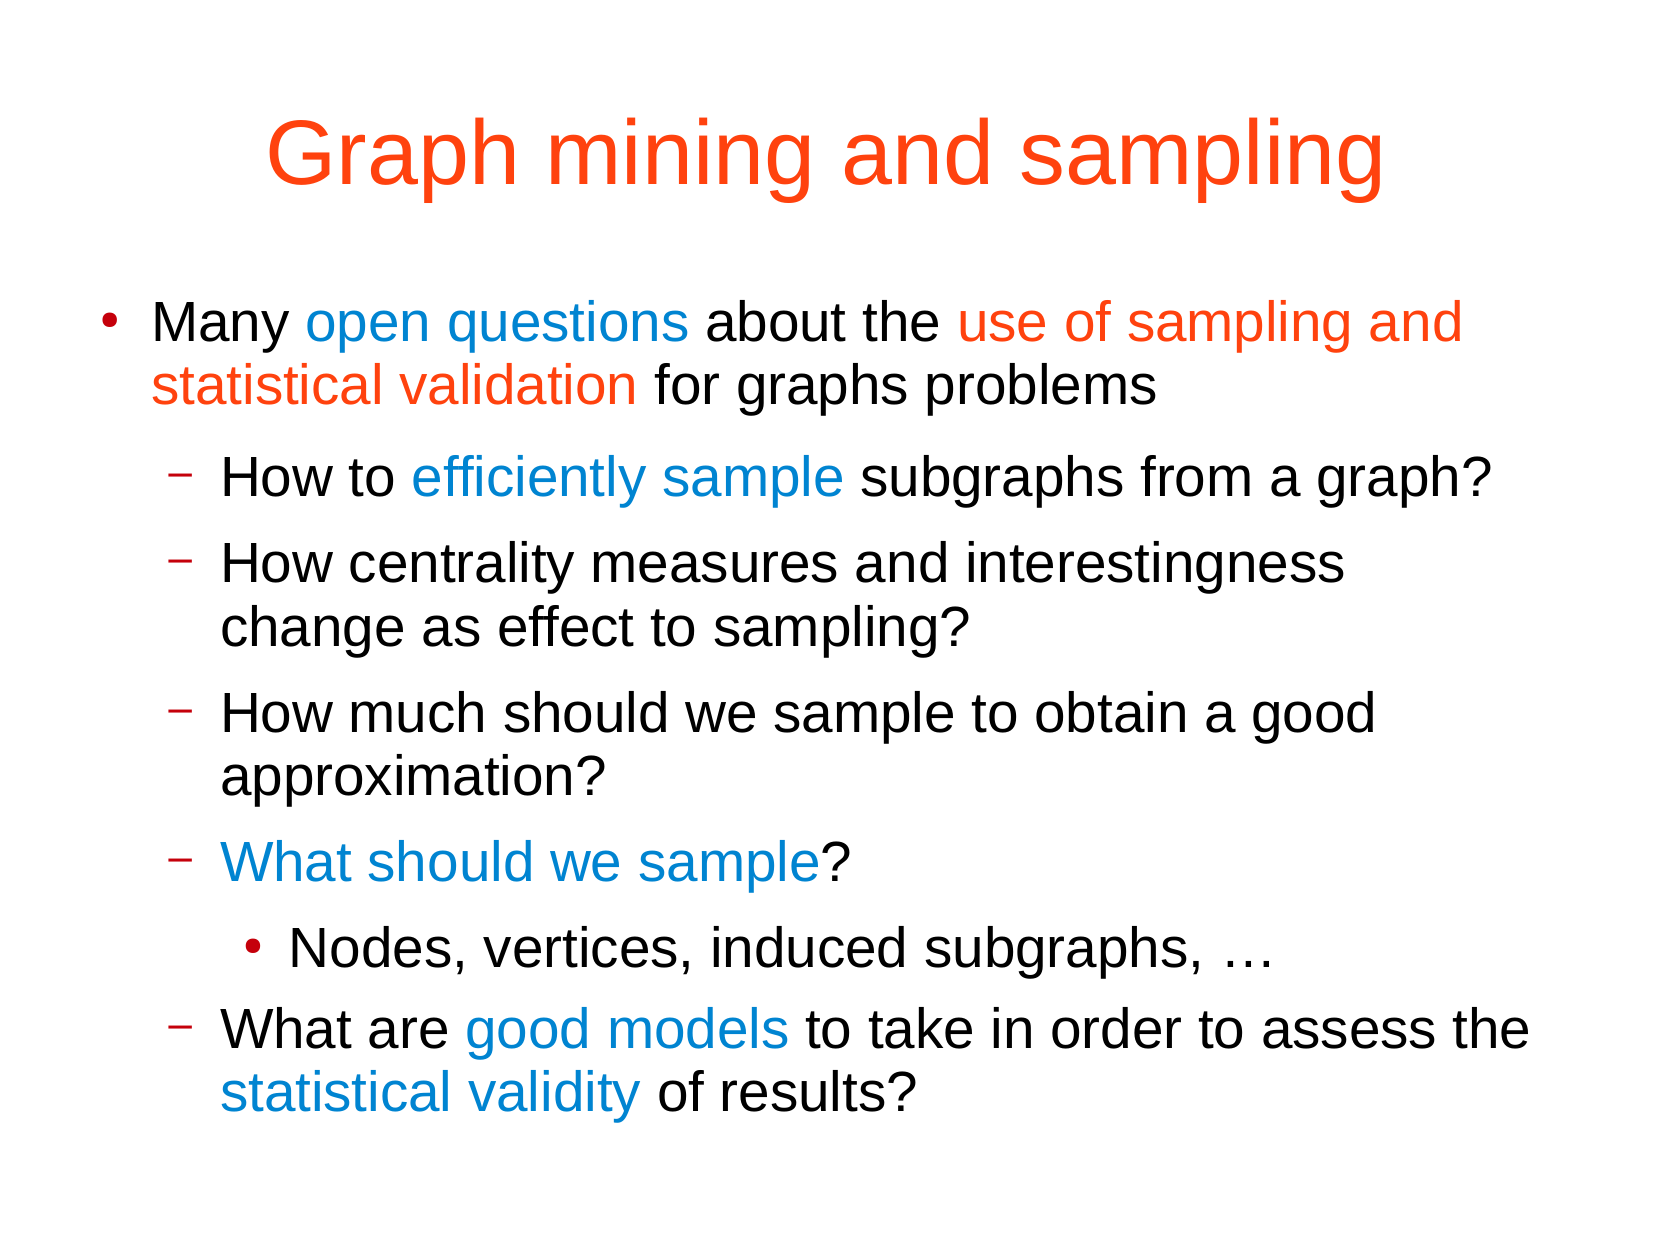

# Graph mining and sampling
Many open questions about the use of sampling and statistical validation for graphs problems
How to efficiently sample subgraphs from a graph?
How centrality measures and interestingness change as effect to sampling?
How much should we sample to obtain a good approximation?
What should we sample?
Nodes, vertices, induced subgraphs, …
What are good models to take in order to assess the statistical validity of results?